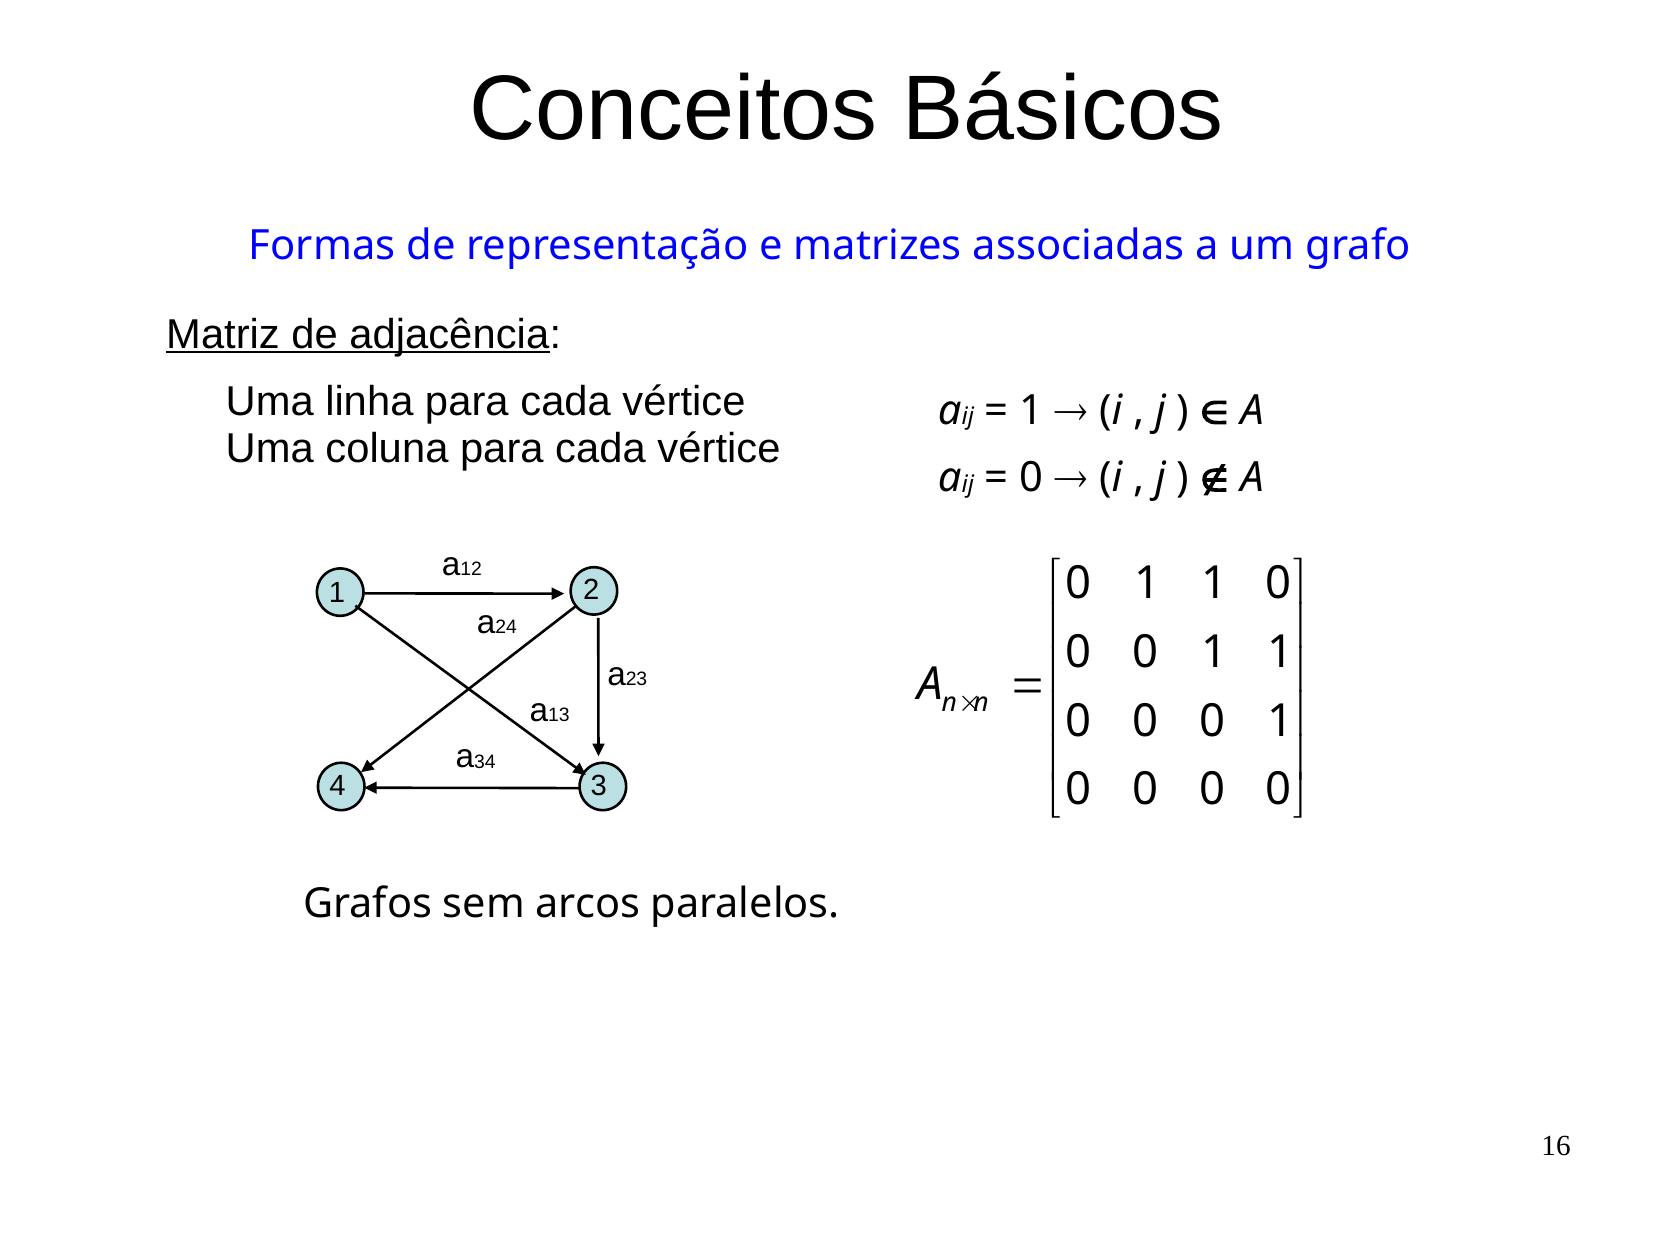

# Conceitos Básicos
Formas de representação e matrizes associadas a um grafo
Matriz de adjacência:
	Uma linha para cada vértice
	Uma coluna para cada vértice
aij = 1  (i , j )  A
aij = 0  (i , j )  A
a12
2
1
a24
a13
a34
4
3
a23
Grafos sem arcos paralelos.
16